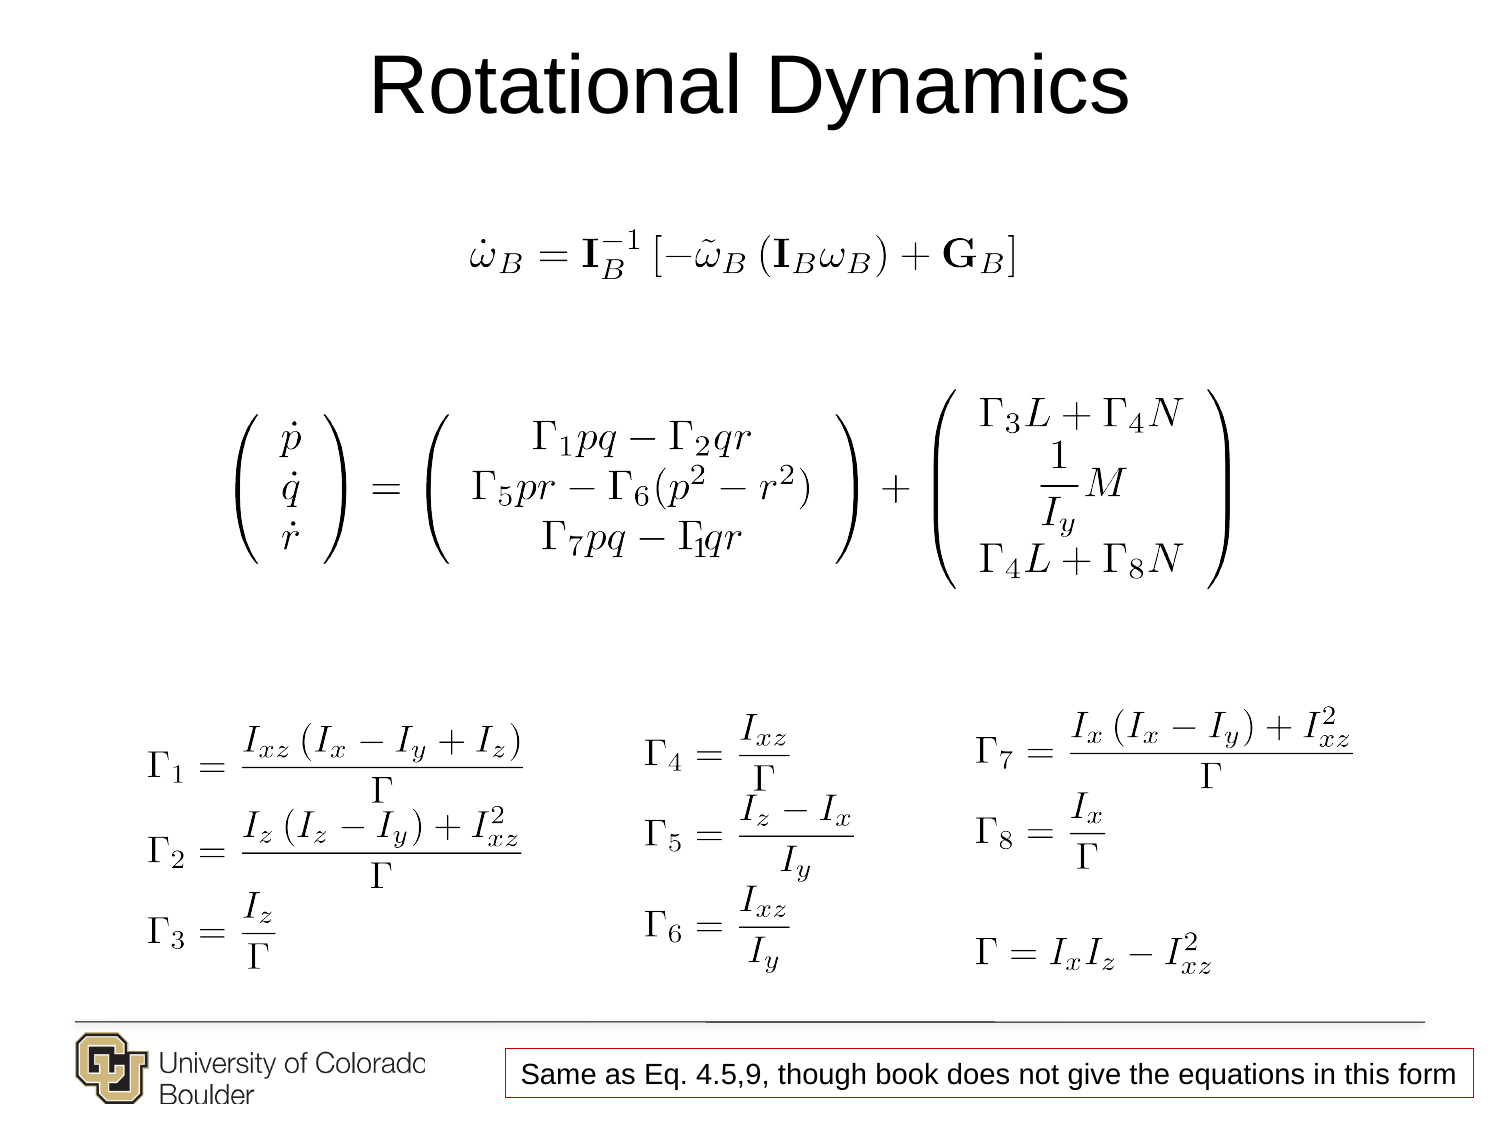

# Rotational Dynamics
1
Same as Eq. 4.5,9, though book does not give the equations in this form